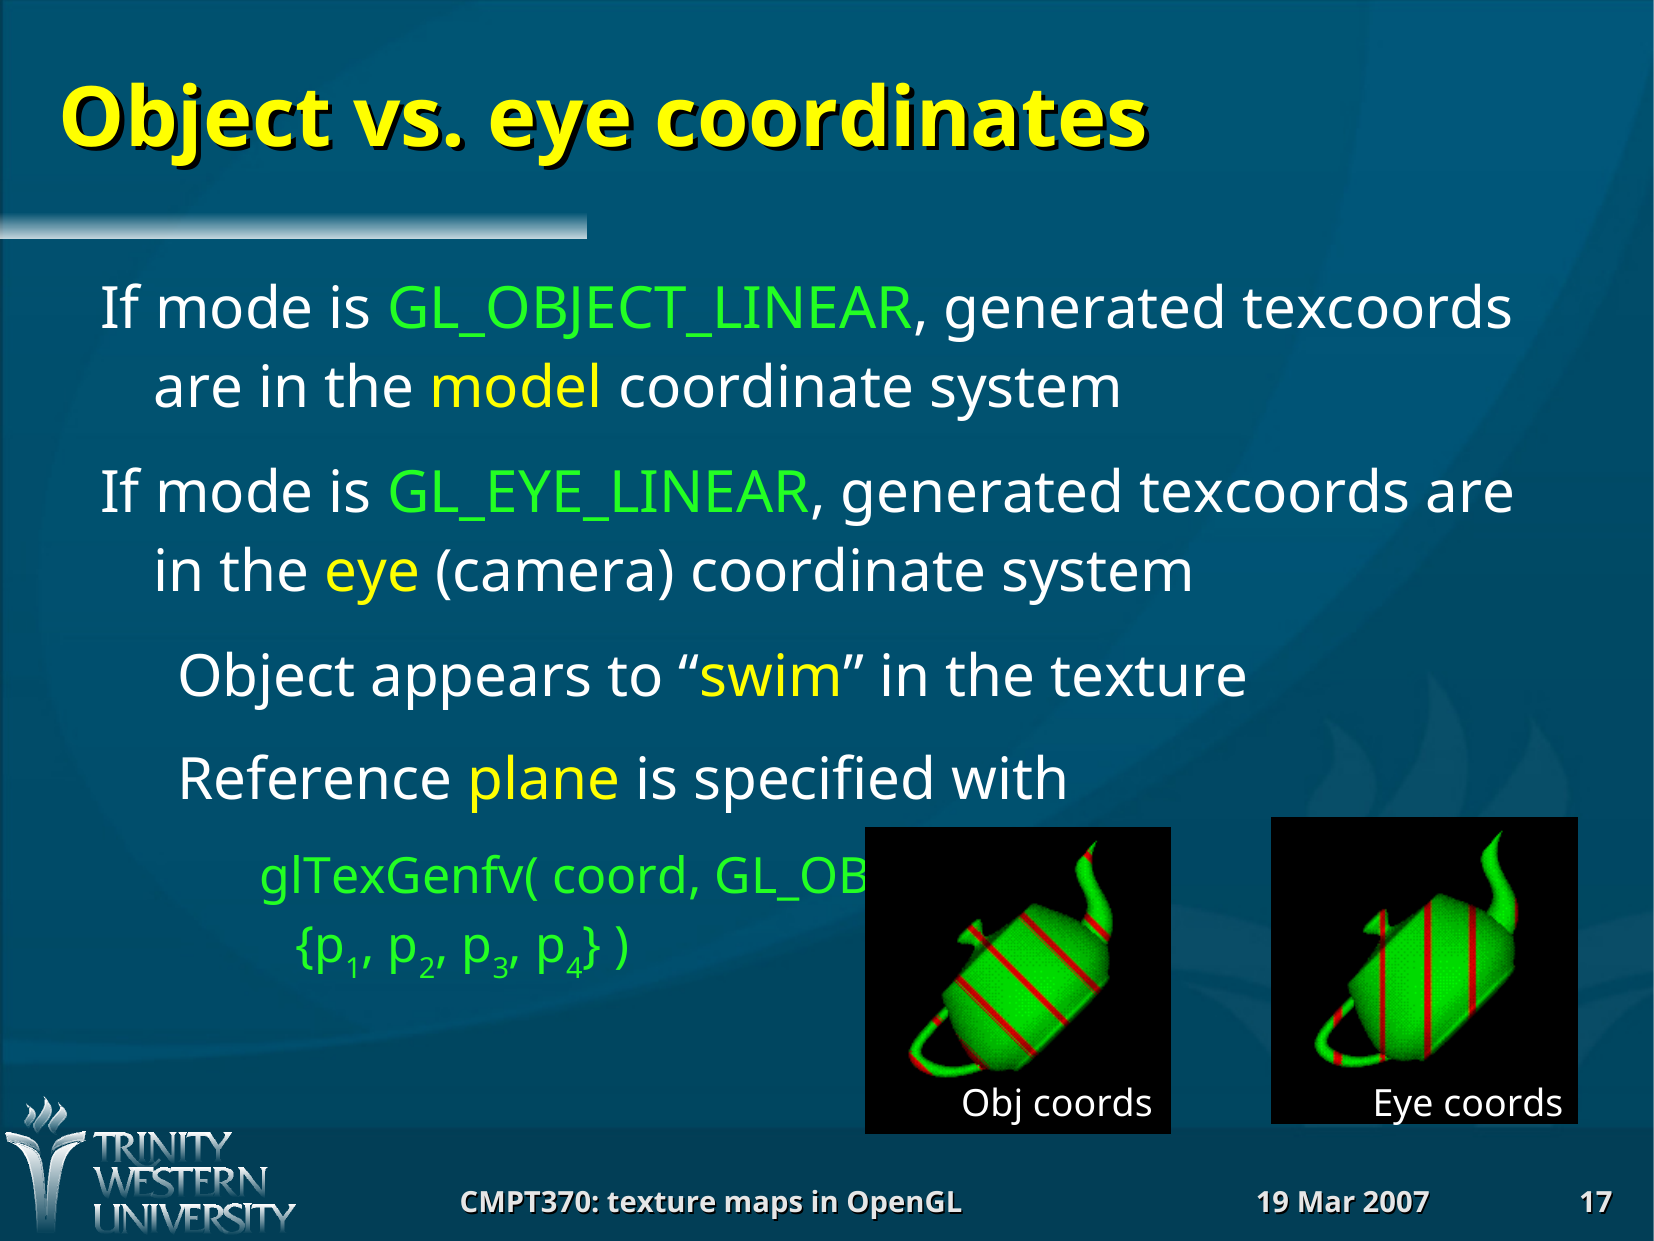

# Object vs. eye coordinates
If mode is GL_OBJECT_LINEAR, generated texcoords are in the model coordinate system
If mode is GL_EYE_LINEAR, generated texcoords are in the eye (camera) coordinate system
Object appears to “swim” in the texture
Reference plane is specified with
glTexGenfv( coord, GL_OBJECT_PLANE,
{p1, p2, p3, p4} )
Obj coords
Eye coords
CMPT370: texture maps in OpenGL
19 Mar 2007
17